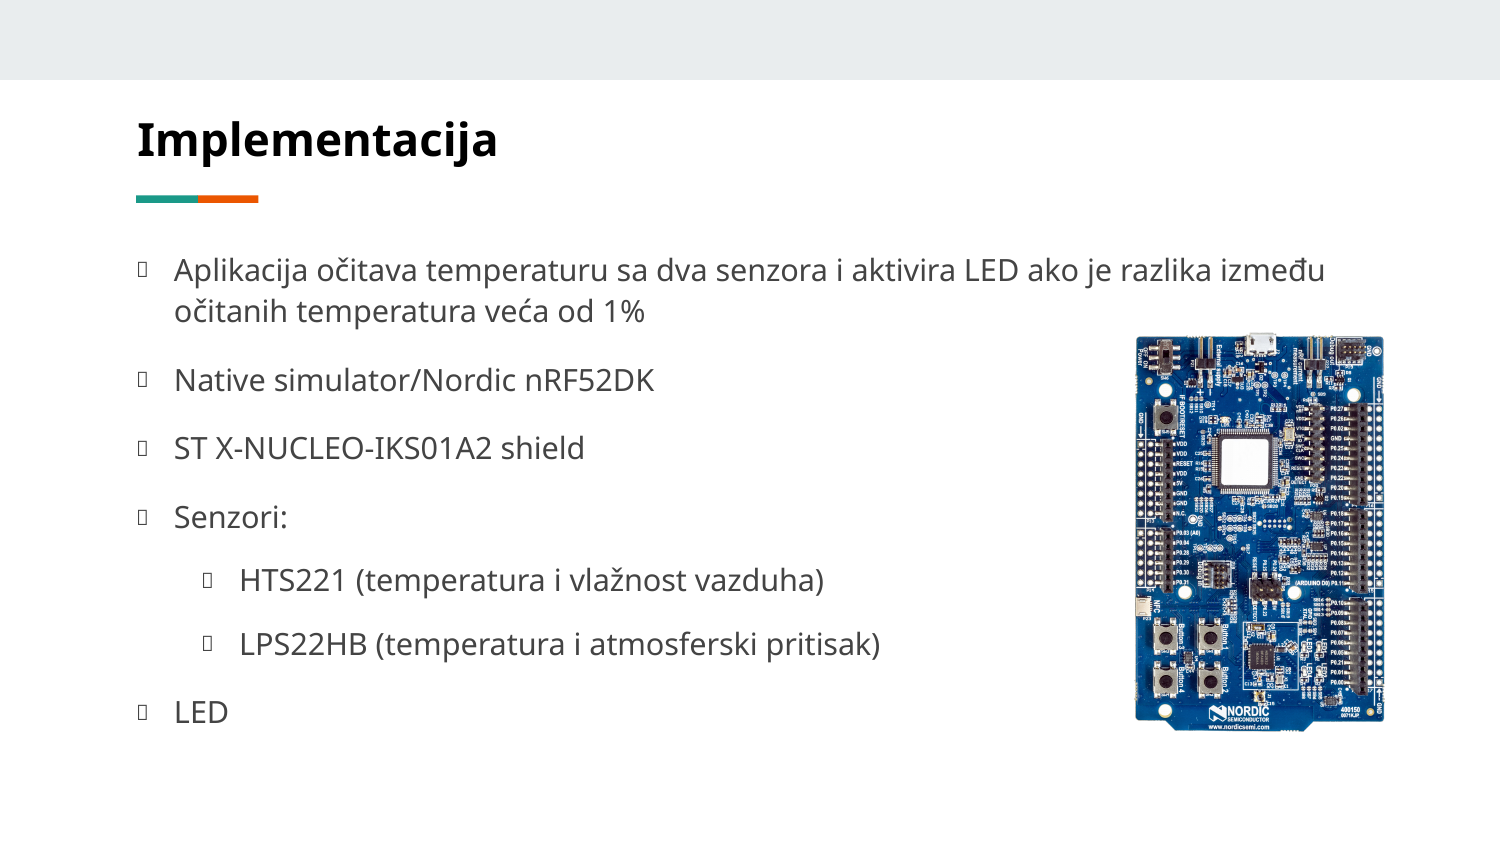

# Implementacija
Aplikacija očitava temperaturu sa dva senzora i aktivira LED ako je razlika između očitanih temperatura veća od 1%
Native simulator/Nordic nRF52DK
ST X-NUCLEO-IKS01A2 shield
Senzori:
HTS221 (temperatura i vlažnost vazduha)
LPS22HB (temperatura i atmosferski pritisak)
LED